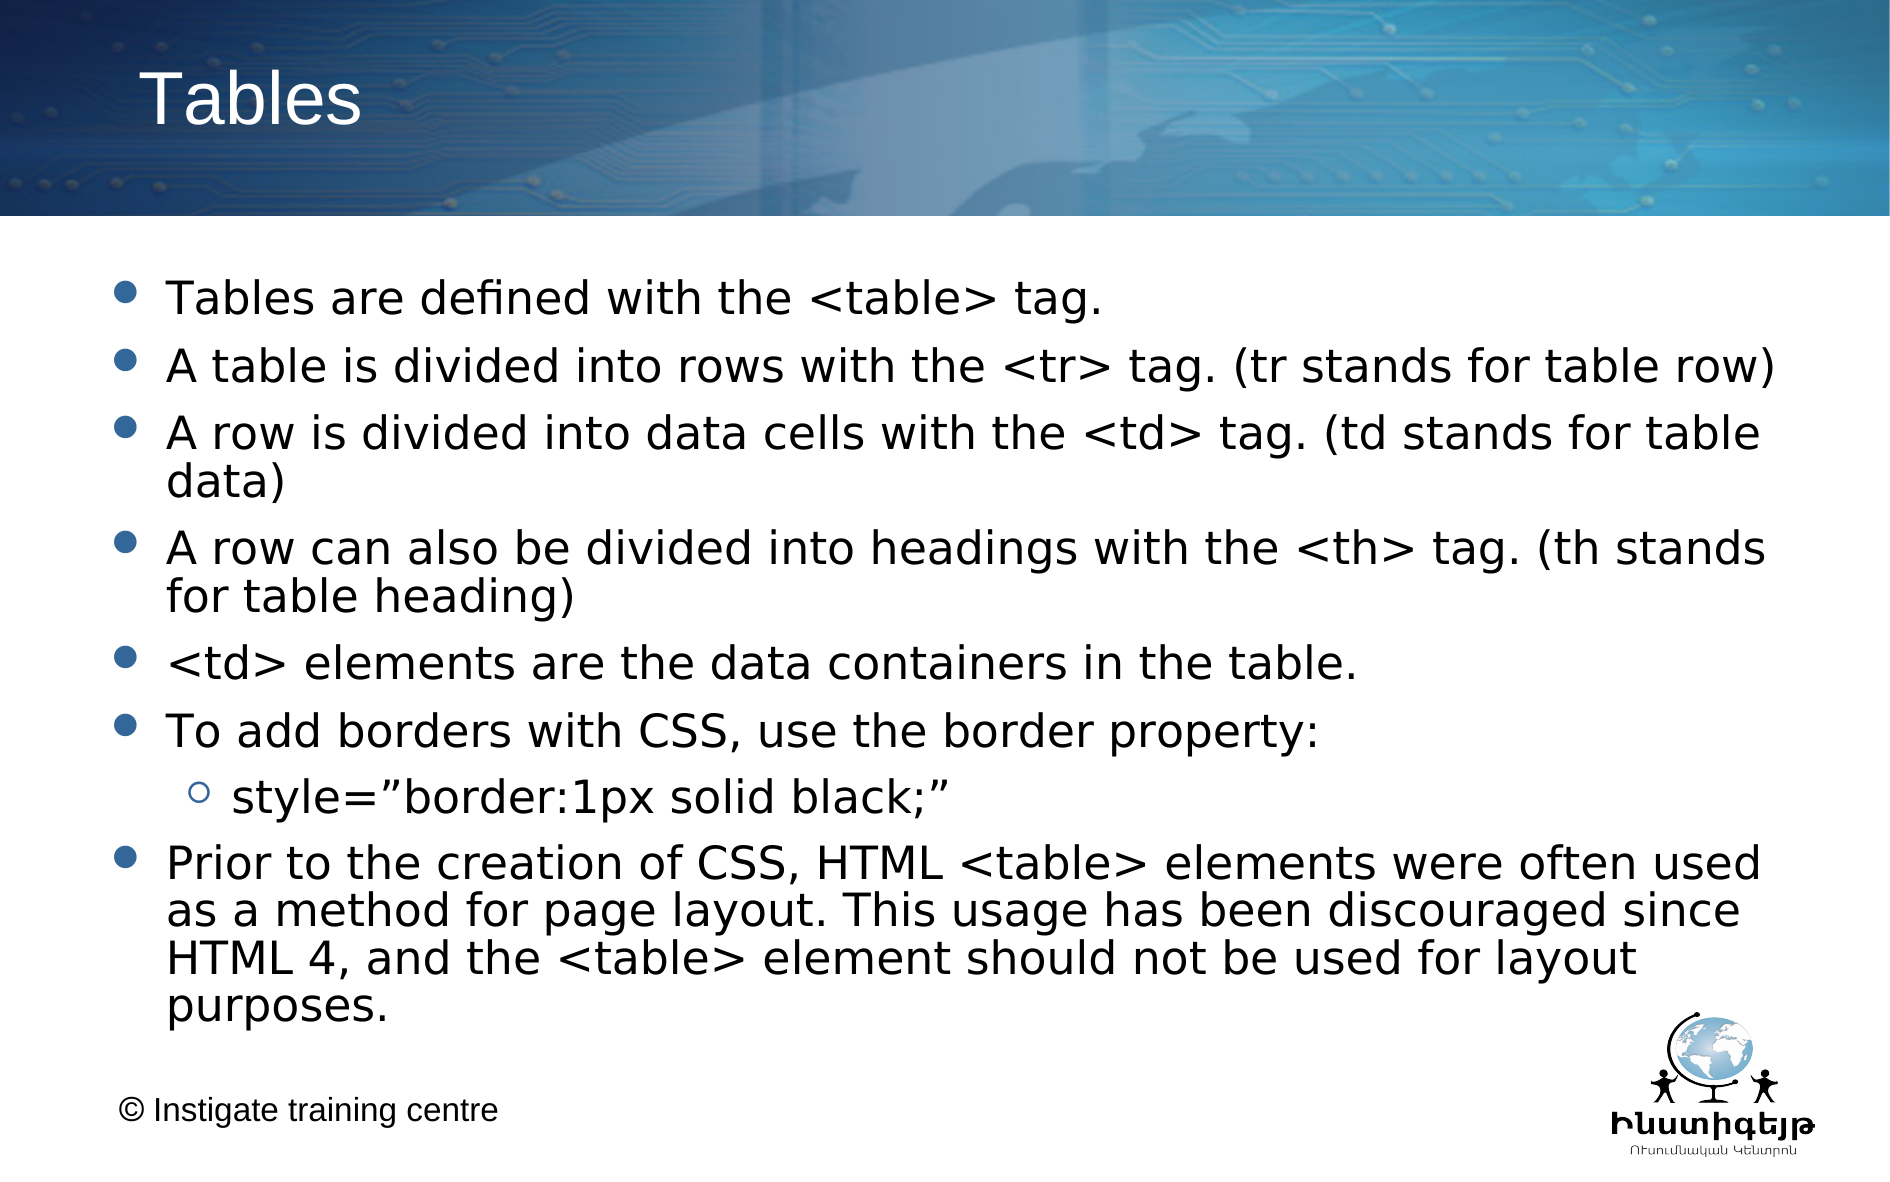

Tables
# Tables are defined with the <table> tag.
A table is divided into rows with the <tr> tag. (tr stands for table row)
A row is divided into data cells with the <td> tag. (td stands for table data)
A row can also be divided into headings with the <th> tag. (th stands for table heading)
<td> elements are the data containers in the table.
To add borders with CSS, use the border property:
style=”border:1px solid black;”
Prior to the creation of CSS, HTML <table> elements were often used as a method for page layout. This usage has been discouraged since HTML 4, and the <table> element should not be used for layout purposes.